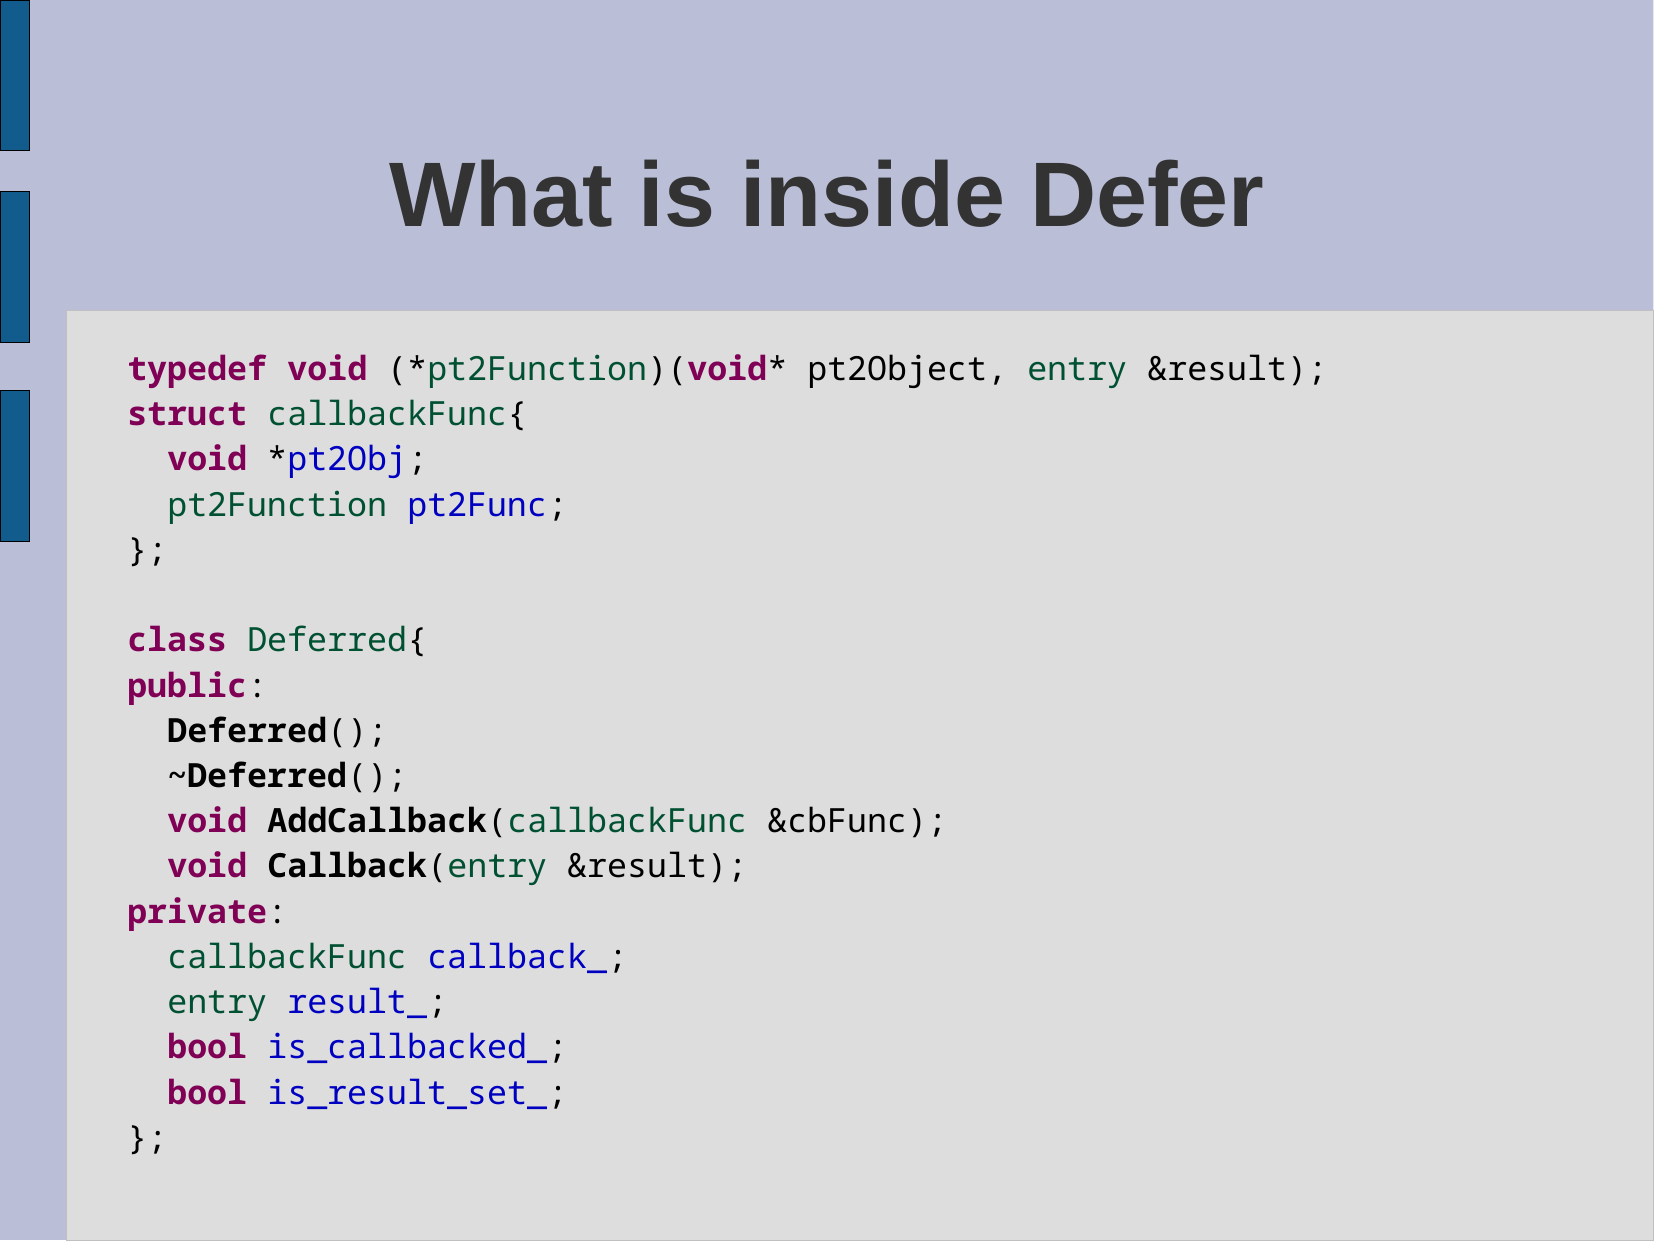

# What is inside Defer
typedef void (*pt2Function)(void* pt2Object, entry &result);
struct callbackFunc{
 void *pt2Obj;
 pt2Function pt2Func;
};
class Deferred{
public:
 Deferred();
 ~Deferred();
 void AddCallback(callbackFunc &cbFunc);
 void Callback(entry &result);
private:
 callbackFunc callback_;
 entry result_;
 bool is_callbacked_;
 bool is_result_set_;
};